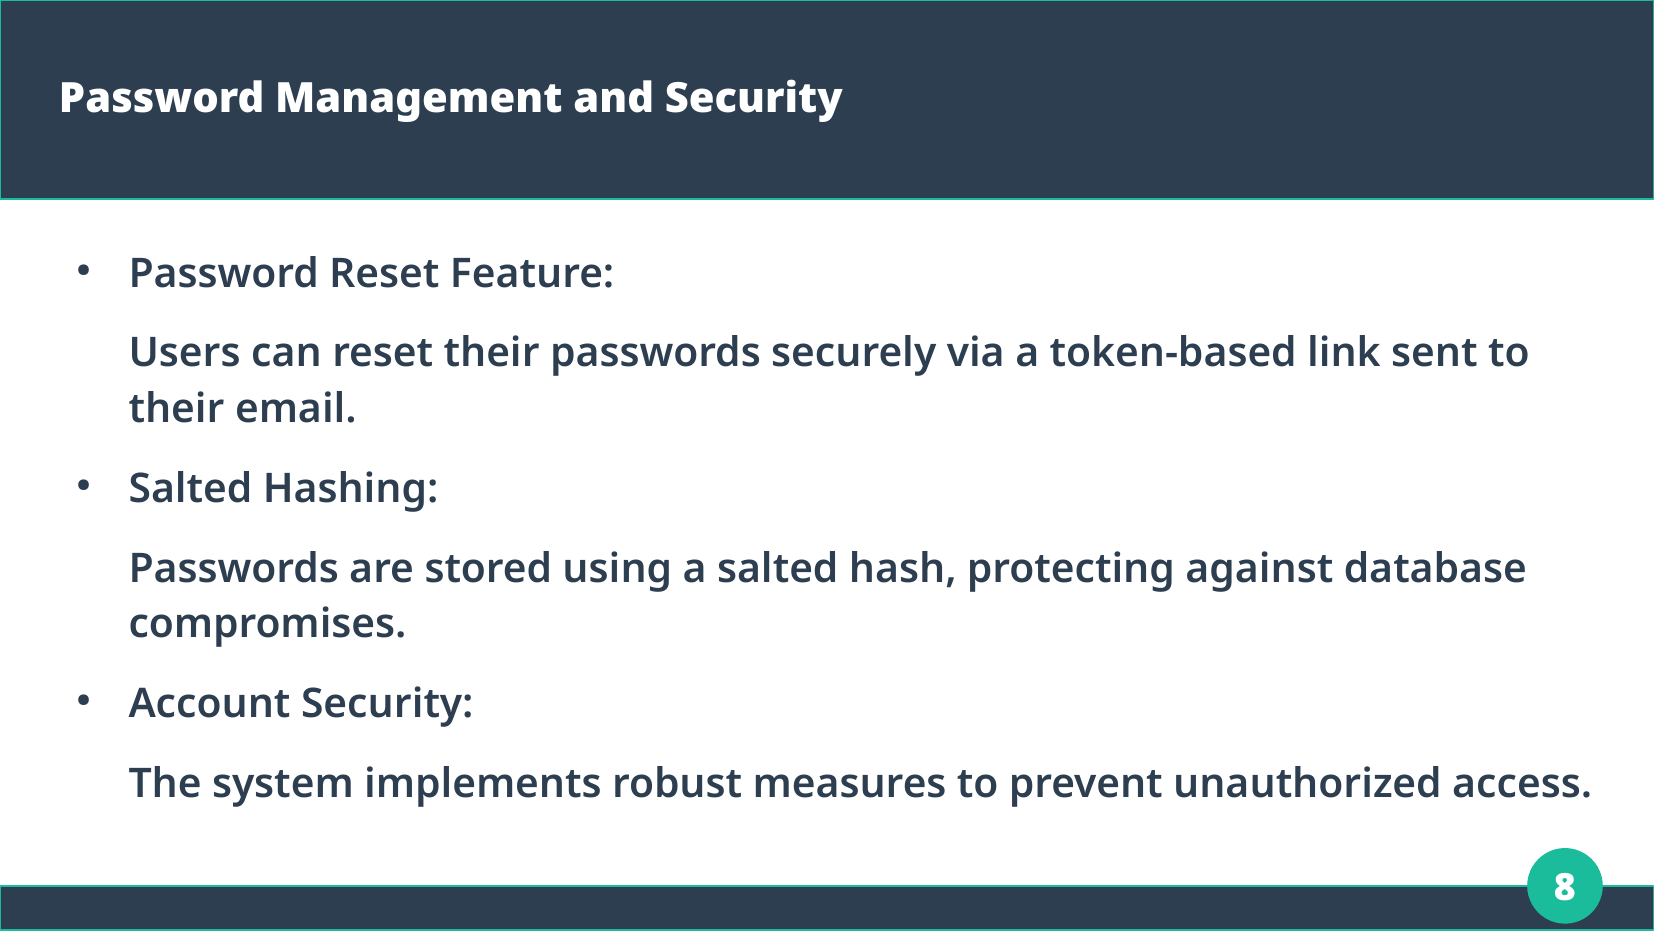

# Password Management and Security
Password Reset Feature:
Users can reset their passwords securely via a token-based link sent to their email.
Salted Hashing:
Passwords are stored using a salted hash, protecting against database compromises.
Account Security:
The system implements robust measures to prevent unauthorized access.
8